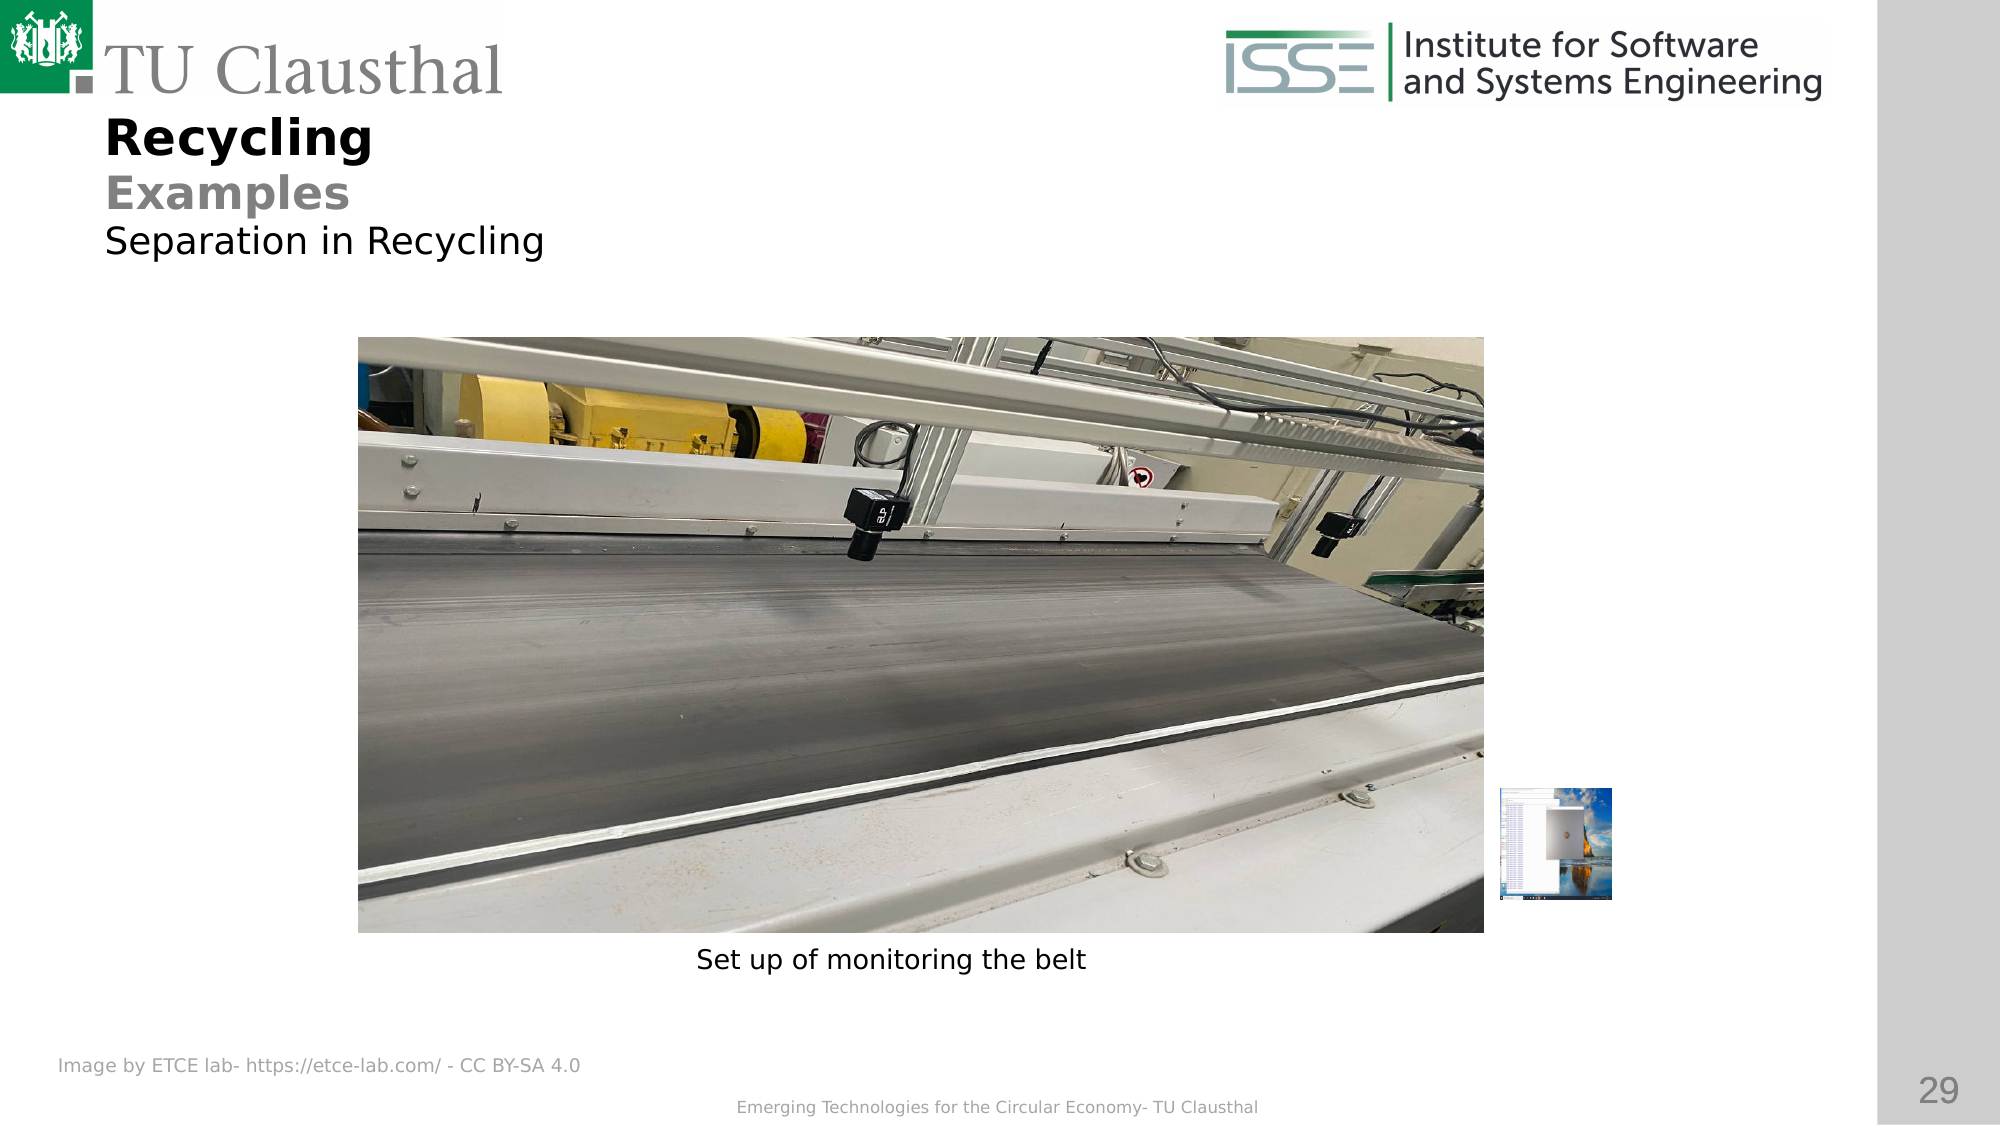

# Recycling Examples Separation in Recycling
Set up of monitoring the belt
Image by ETCE lab- https://etce-lab.com/ - CC BY-SA 4.0